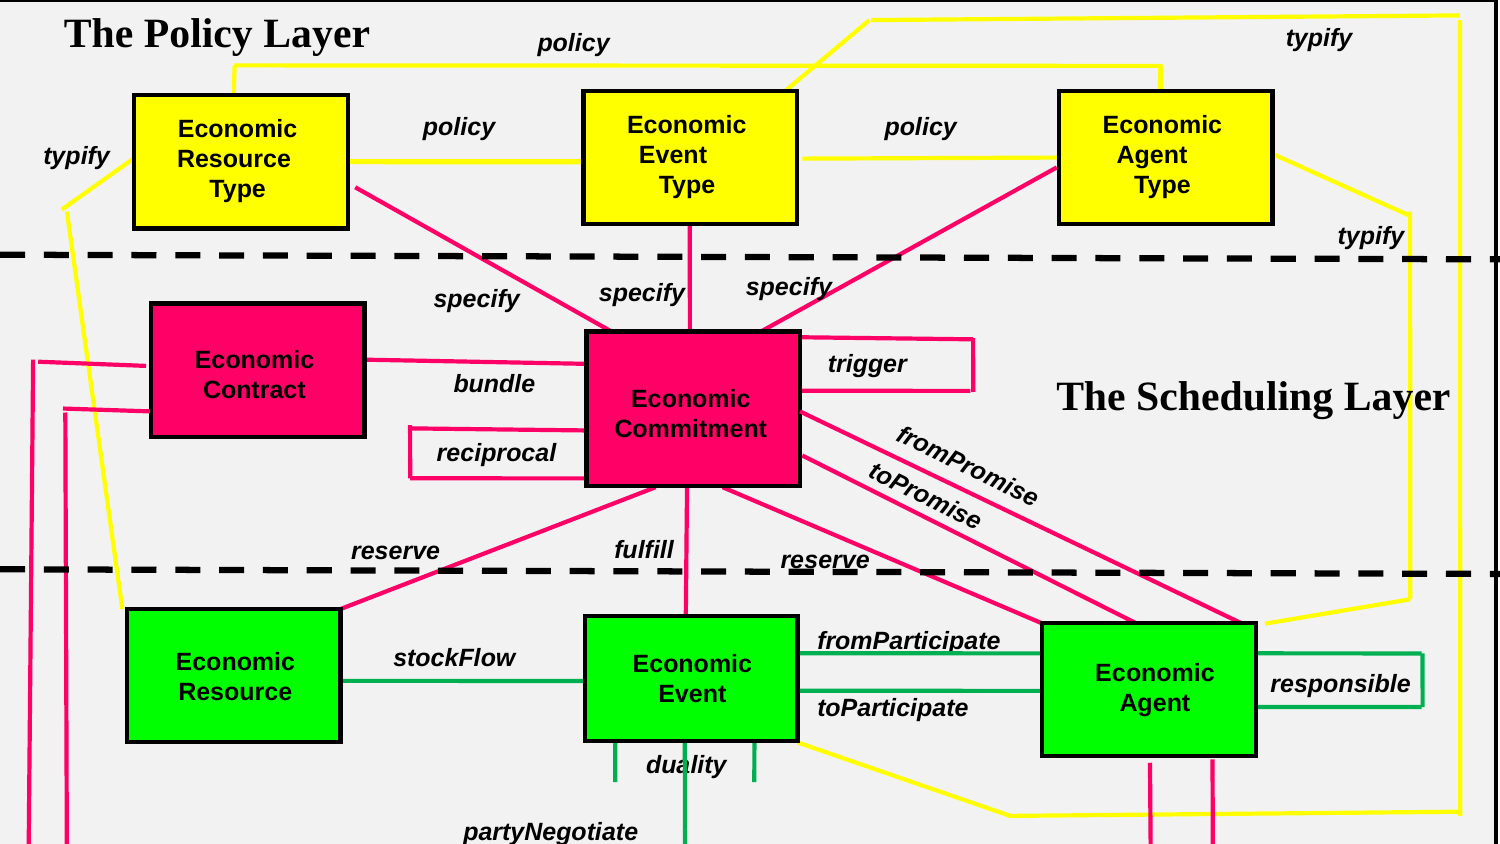

The Policy Layer
typify
policy
Economic Event Type
Economic Agent Type
Economic Resource Type
policy
policy
typify
typify
specify
specify
specify
Economic Contract
trigger
bundle
The Scheduling Layer
Economic Commitment
reciprocal
fromPromise
toPromise
fulfill
reserve
reserve
Economic Resource
Economic Event
fromParticipate
stockFlow
Economic Agent
responsible
toParticipate
duality
partyNegotiate
counterpartyNegotiate
The Accountability Layer
Figure 3 -- The Independent REA (Resource-Event-Agent) Metamodel (Source: McCarthy et al. 2018)